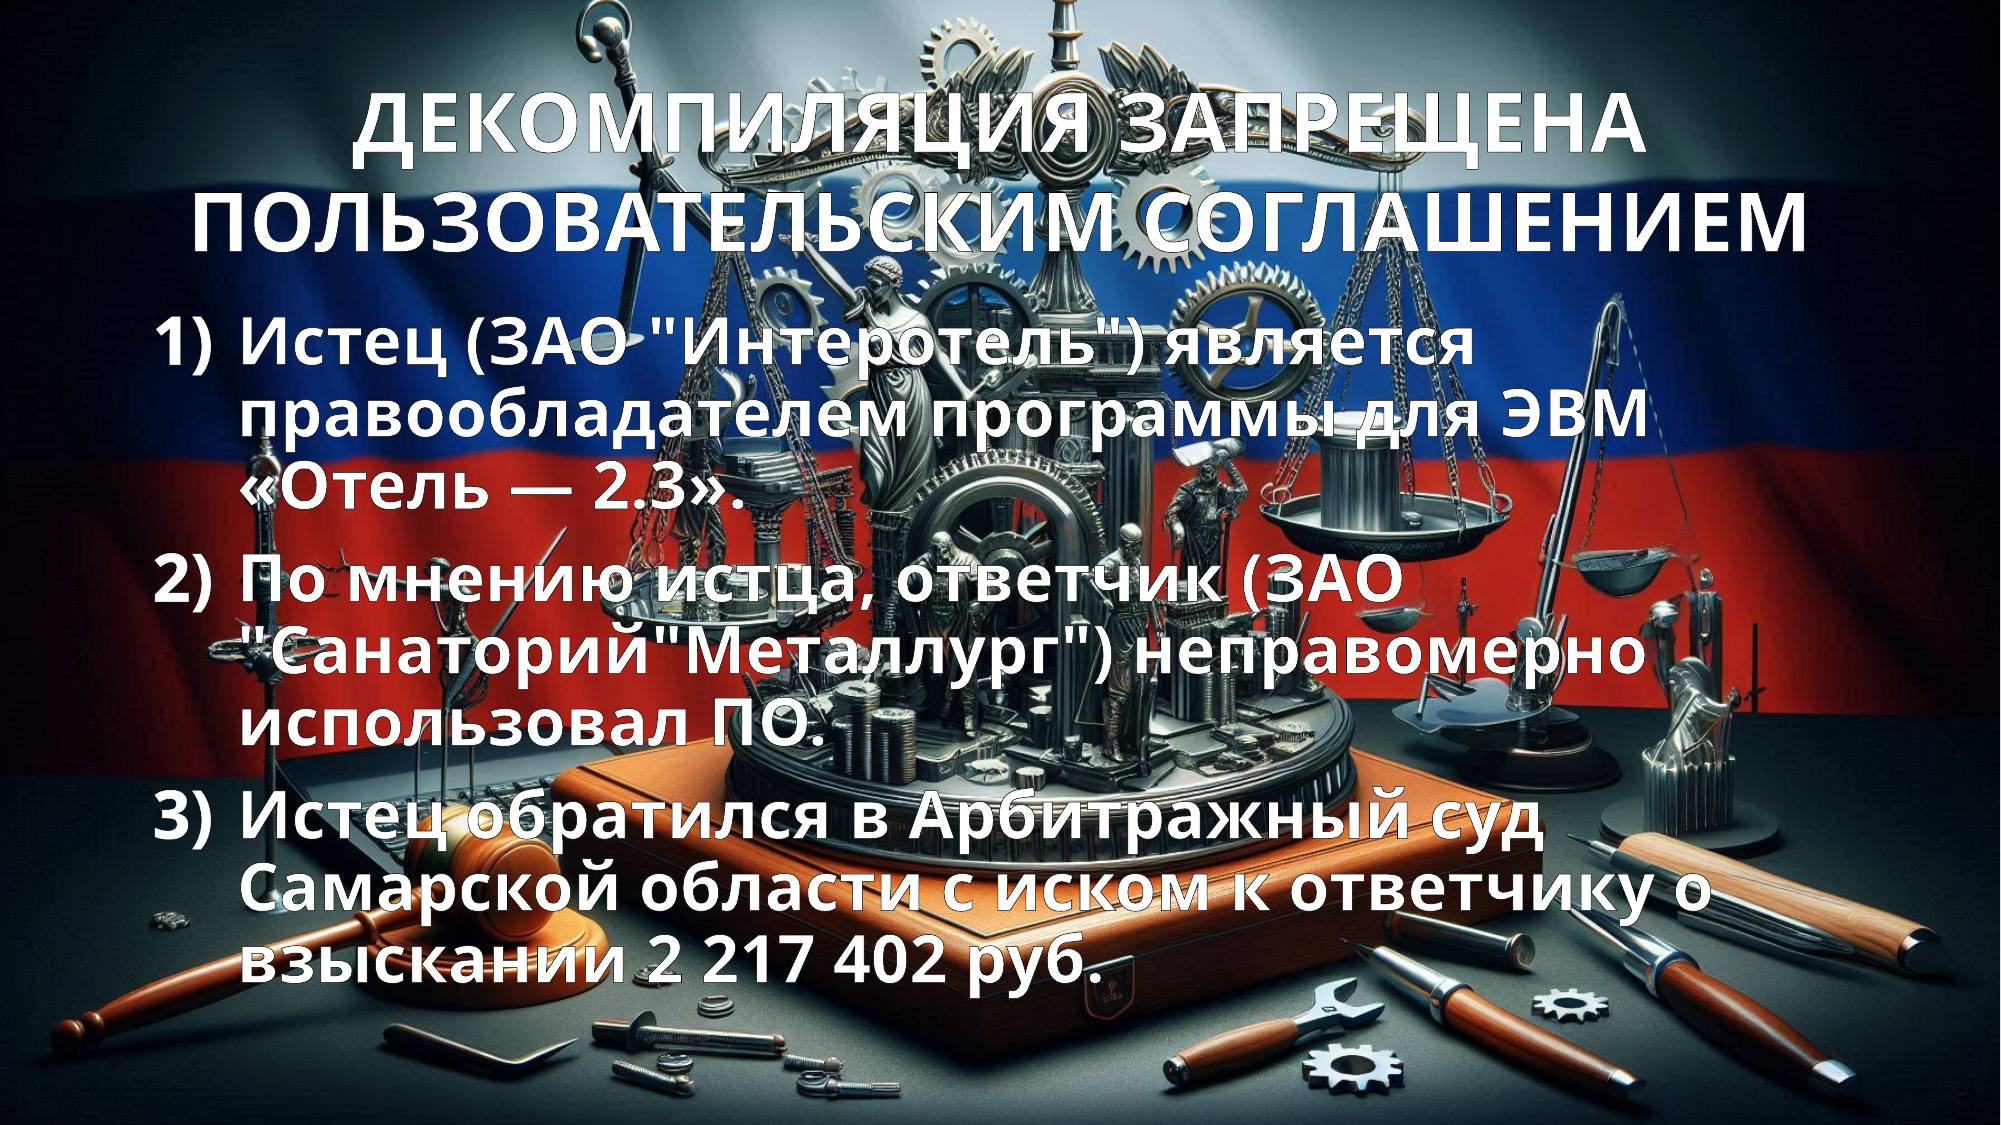

# ДЕКОМПИЛЯЦИЯ ЗАПРЕЩЕНА ПОЛЬЗОВАТЕЛЬСКИМ СОГЛАШЕНИЕМ
Истец (ЗАО "Интеротель") является правообладателем программы для ЭВМ «Отель — 2.3».
По мнению истца, ответчик (ЗАО "Санаторий"Металлург") неправомерно использовал ПО.
Истец обратился в Арбитражный суд Самарской области с иском к ответчику о взыскании 2 217 402 руб.